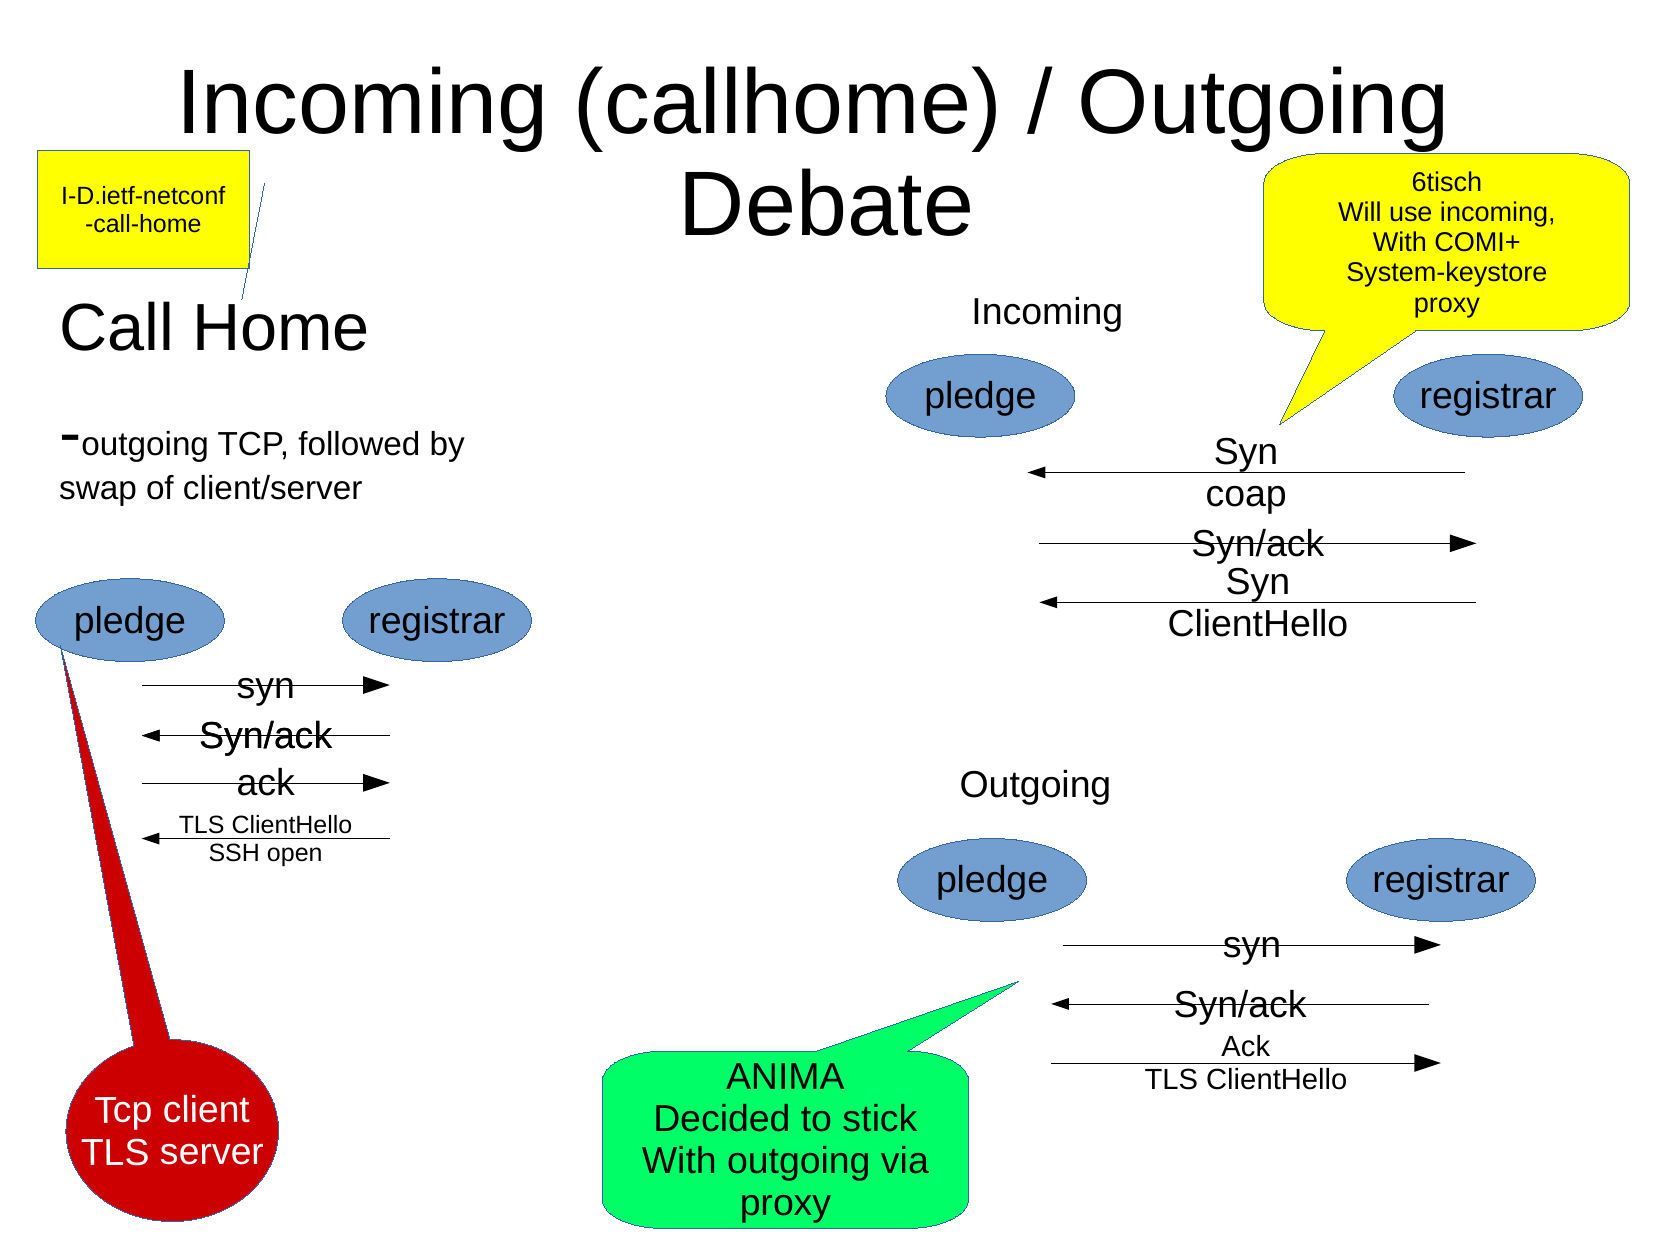

# Incoming (callhome) / Outgoing Debate
I-D.ietf-netconf
-call-home
6tisch
Will use incoming,
With COMI+
System-keystore
proxy
Incoming
Call Home
-outgoing TCP, followed by swap of client/server
pledge
registrar
Syn
coap
Syn/ack
pledge
registrar
Syn
ClientHello
syn
Syn/ack
Syn/ack
Outgoing
ack
TLS ClientHello
SSH open
pledge
registrar
syn
Syn/ack
Tcp client
TLS server
ANIMA
Decided to stick
With outgoing via
proxy
Ack
TLS ClientHello